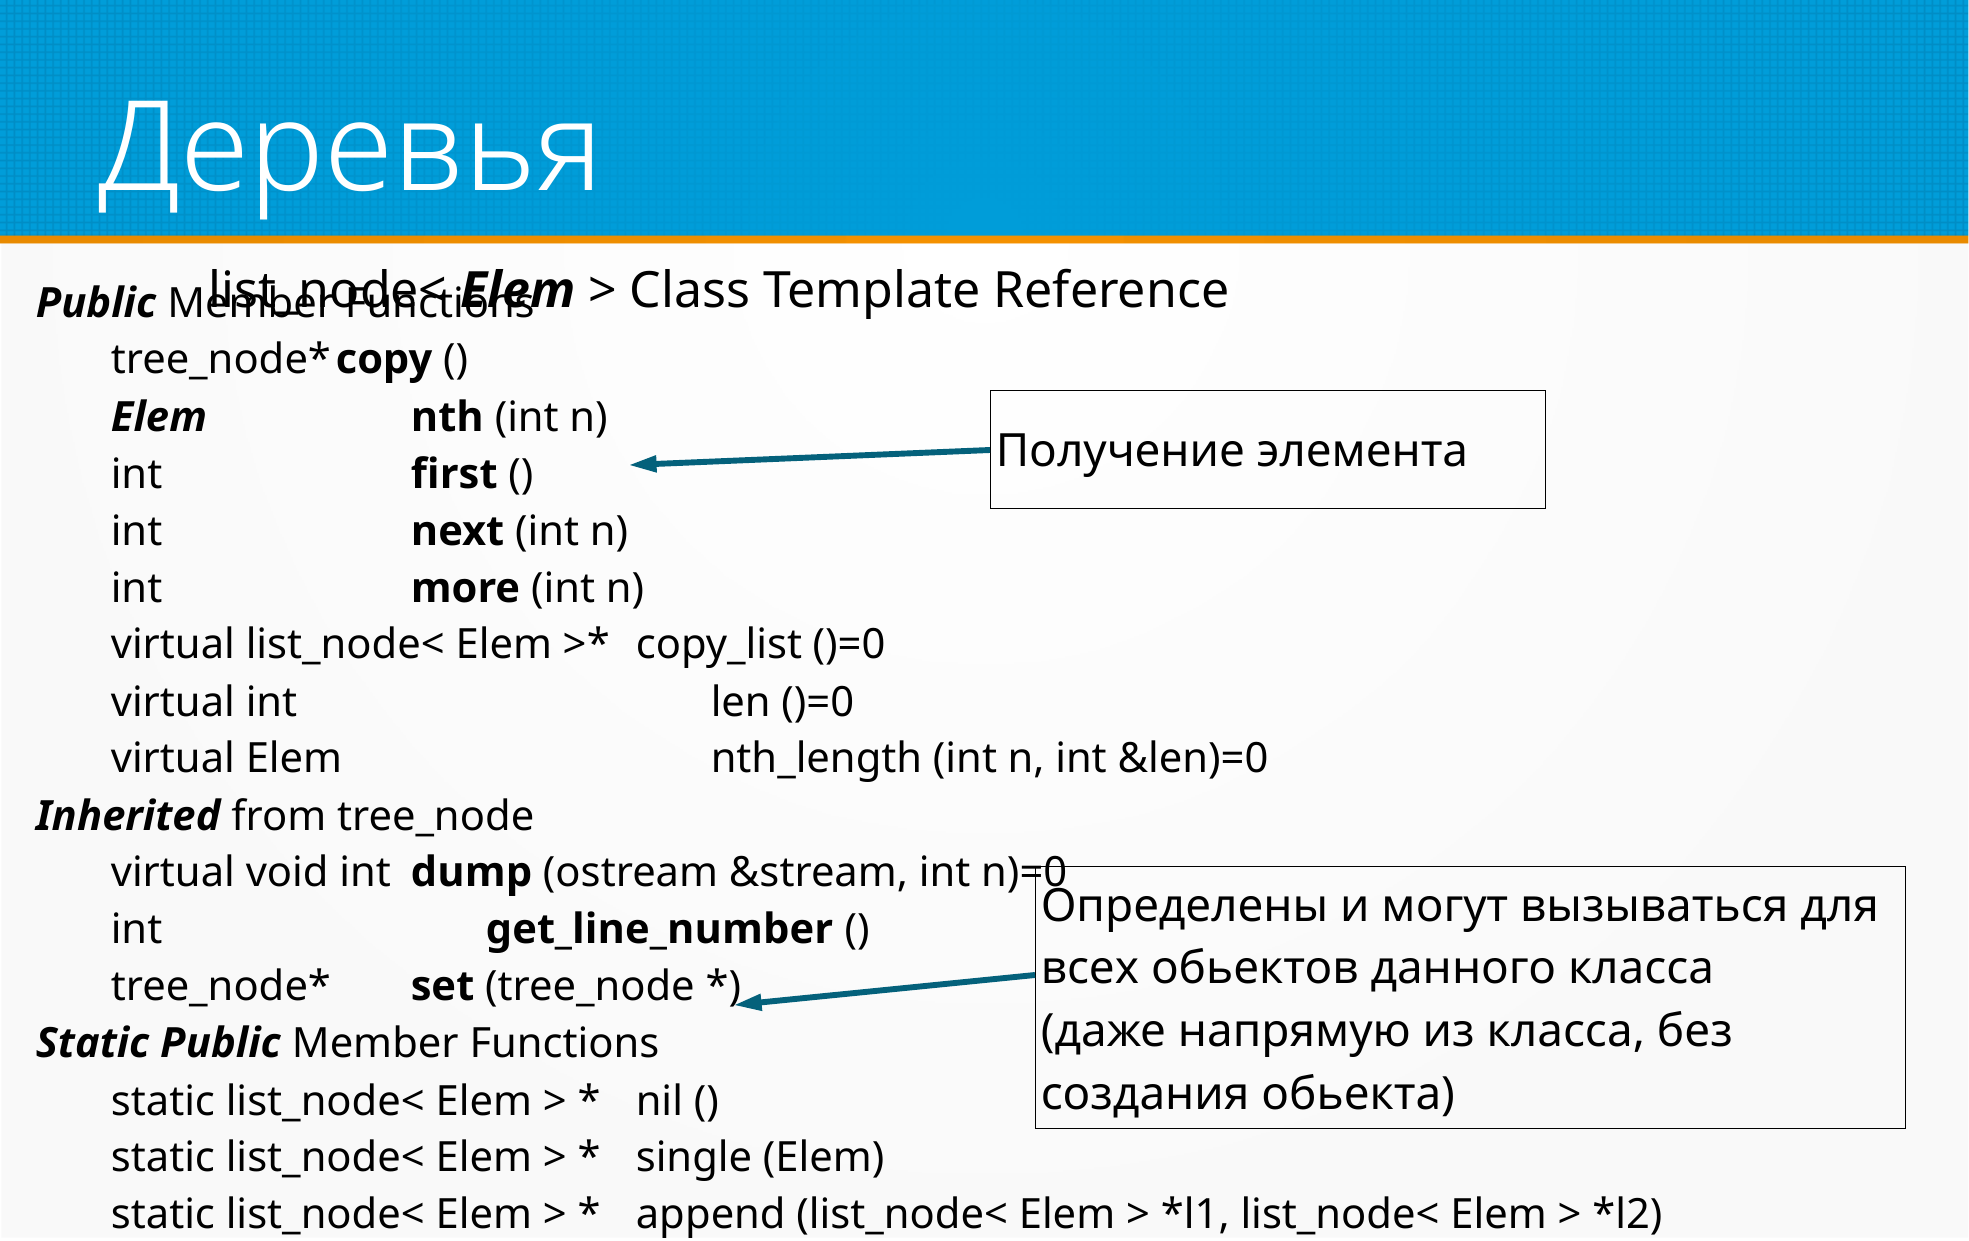

# Деревья
list_node< Elem > Class Template Reference
Public Member Functions
	tree_node*	copy ()
	Elem 			nth (int n)
	int				first ()
	int				next (int n)
	int				more (int n)
	virtual list_node< Elem >*	copy_list ()=0
	virtual int						len ()=0
	virtual Elem					nth_length (int n, int &len)=0
Inherited from tree_node
	virtual void int	dump (ostream &stream, int n)=0
	int 					get_line_number ()
	tree_node*		set (tree_node *)
Static Public Member Functions
	static list_node< Elem > * 	nil ()
	static list_node< Elem > * 	single (Elem)
	static list_node< Elem > *	append (list_node< Elem > *l1, list_node< Elem > *l2)
Получение элемента
Определены и могут вызываться для всех обьектов данного класса
(даже напрямую из класса, без создания обьекта)